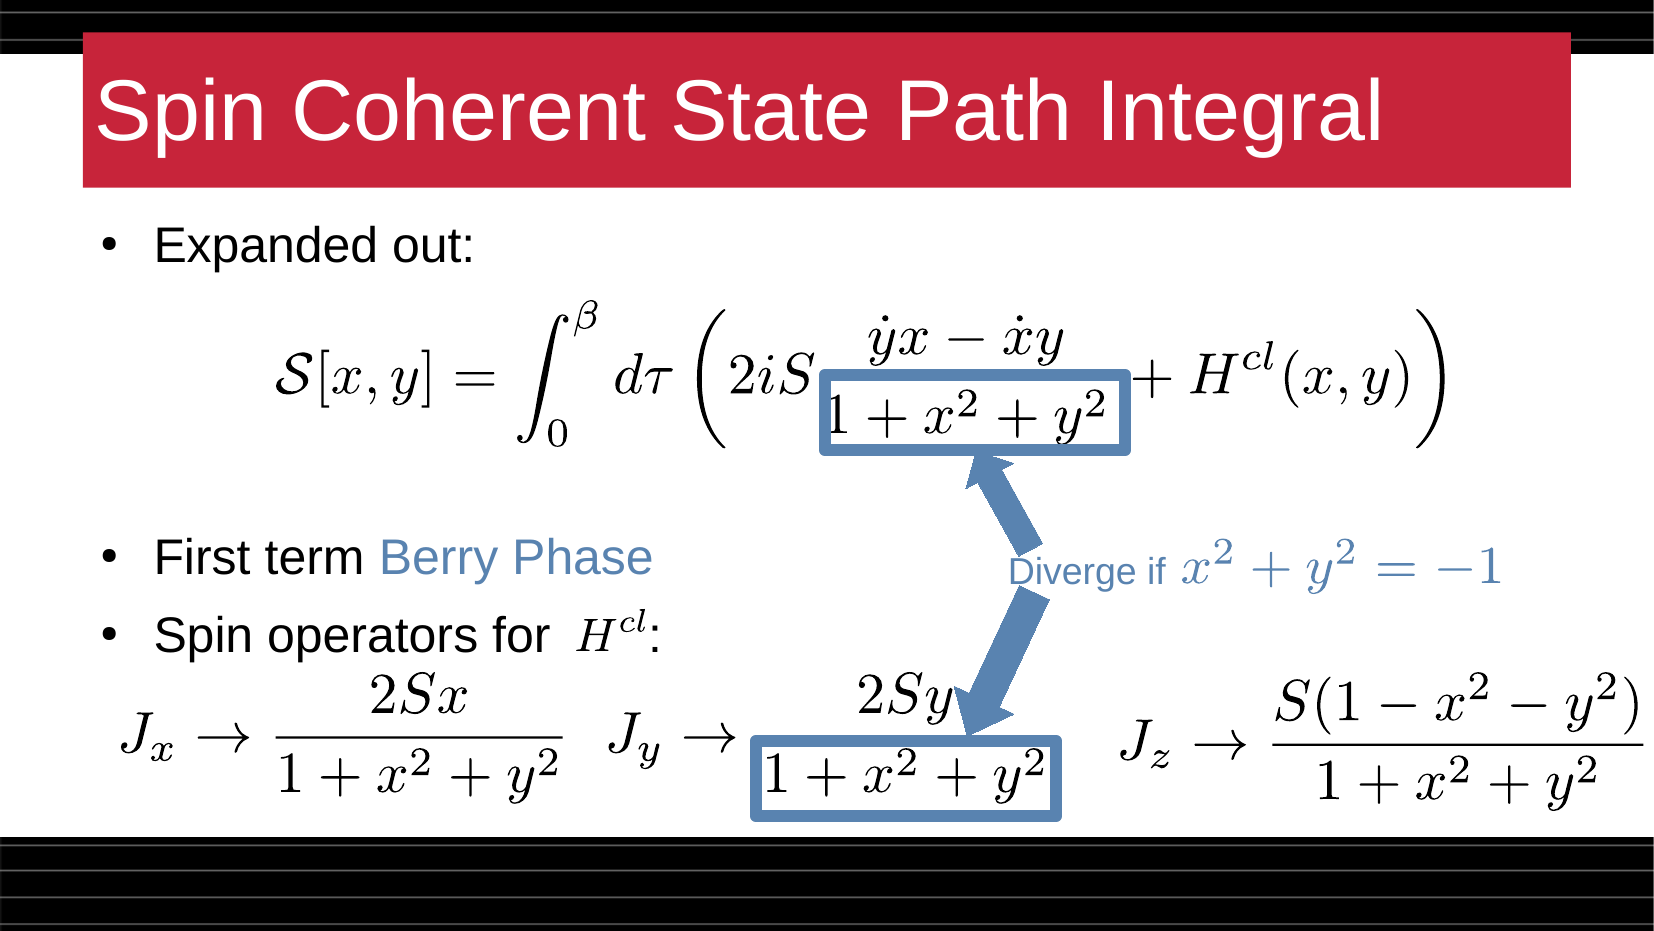

Spin Coherent State Path Integral
# Expanded out:
First term Berry Phase
Spin operators for :
Diverge if